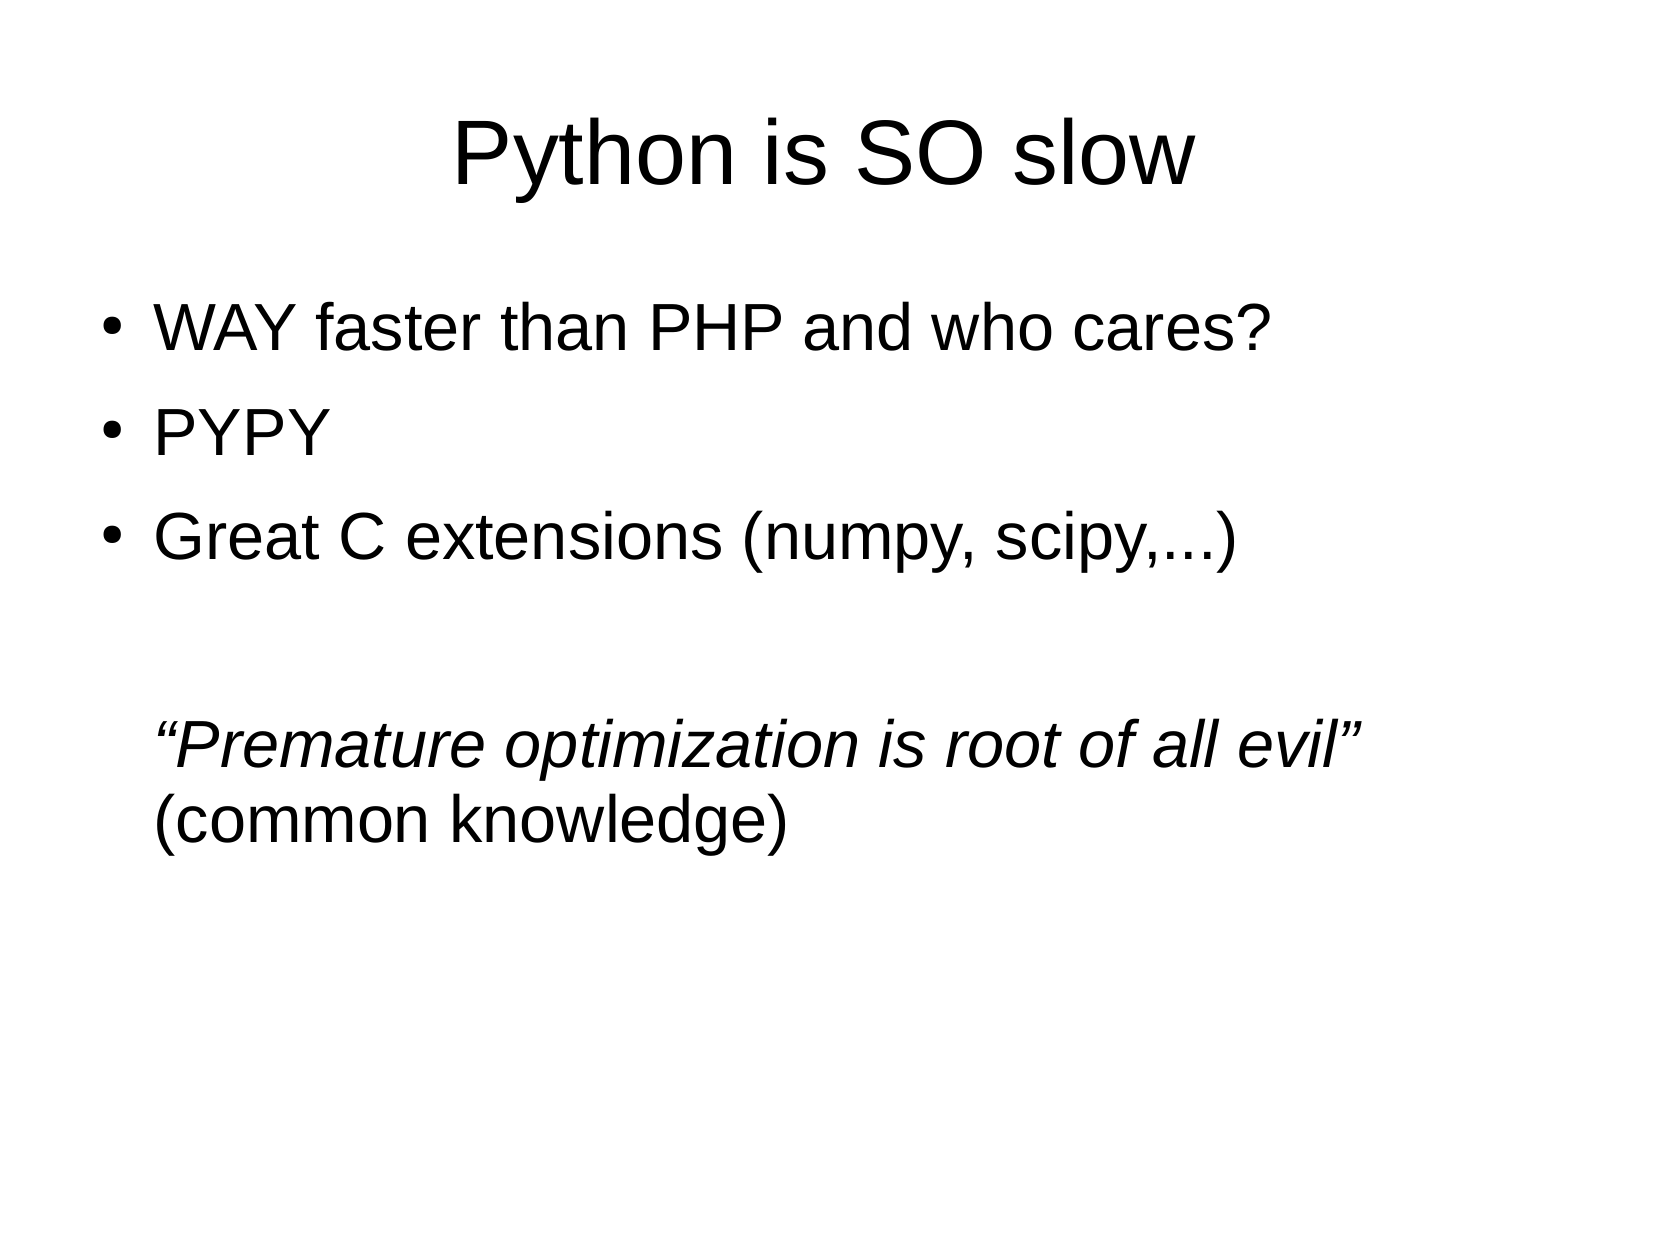

# Python is SO slow
WAY faster than PHP and who cares?
PYPY
Great C extensions (numpy, scipy,...)
“Premature optimization is root of all evil” (common knowledge)